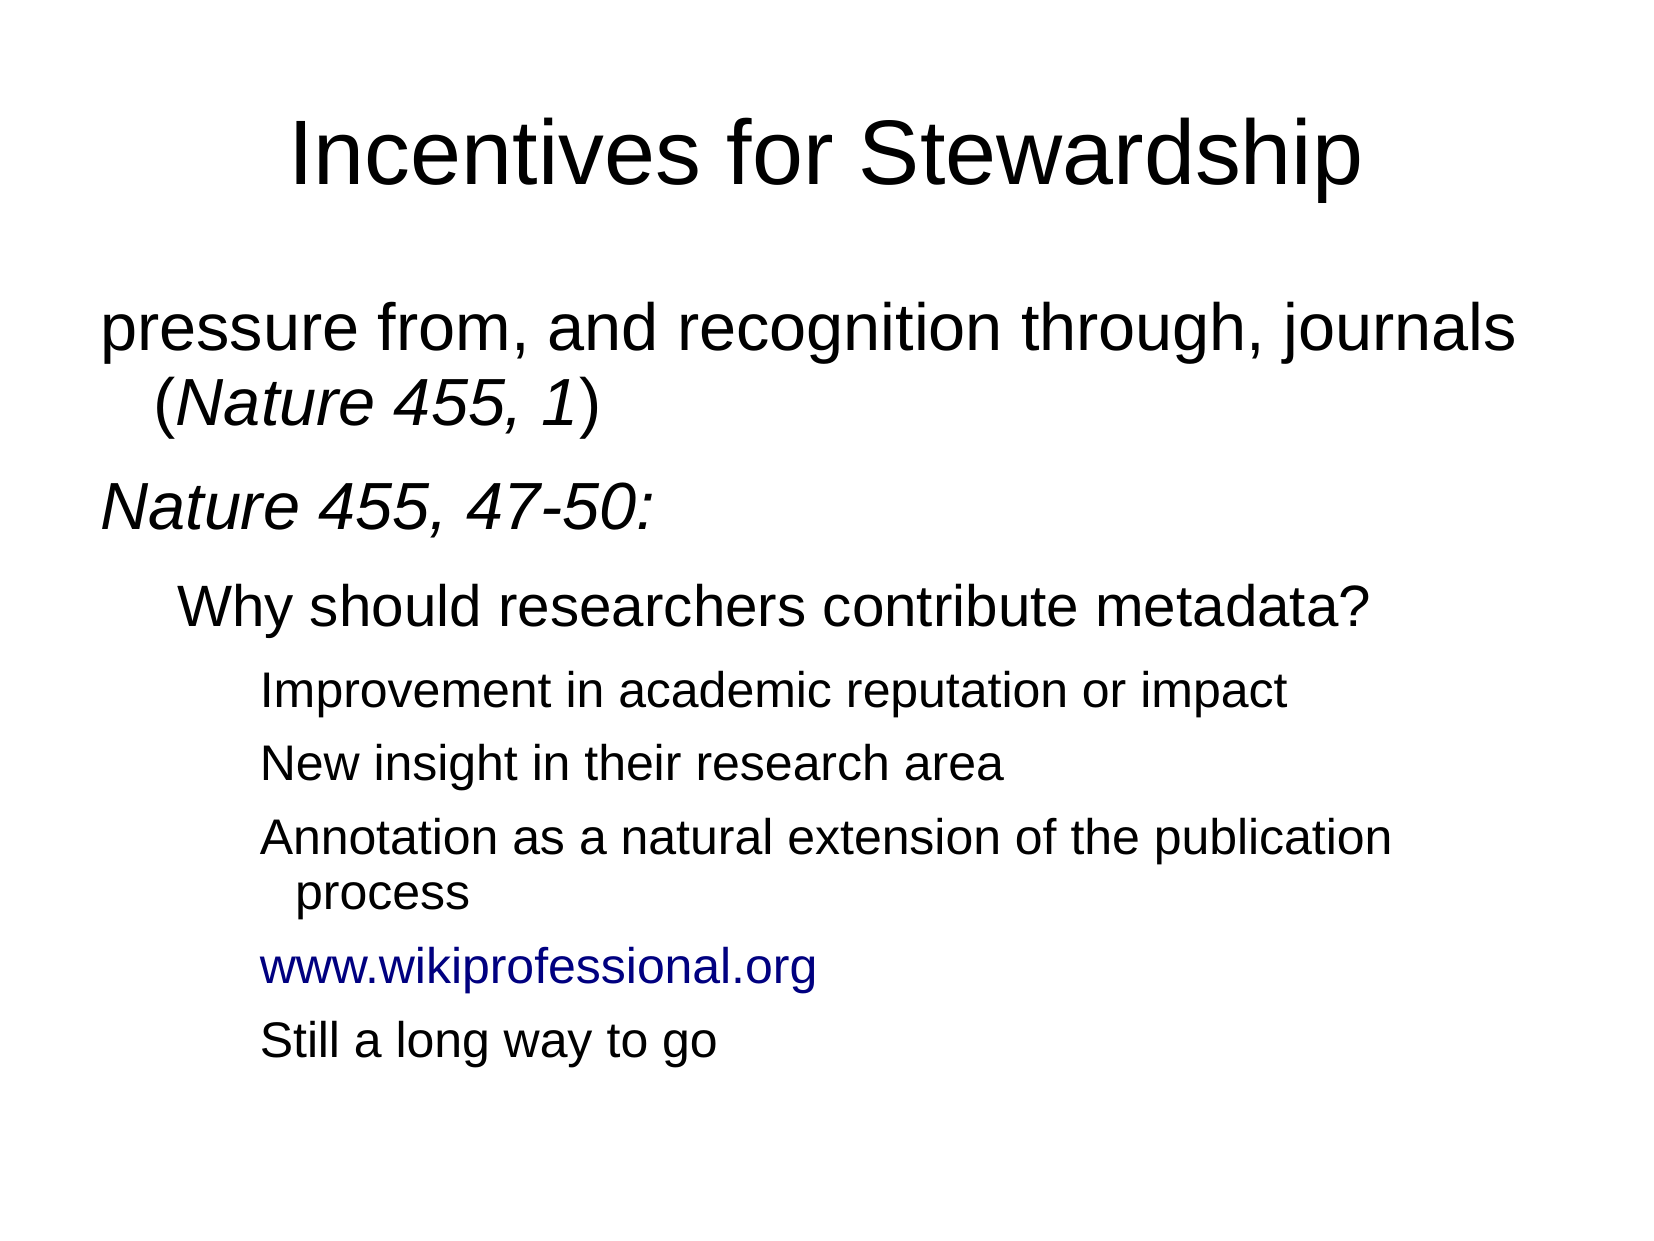

# Incentives for Stewardship
pressure from, and recognition through, journals (Nature 455, 1)
Nature 455, 47-50:
Why should researchers contribute metadata?
Improvement in academic reputation or impact
New insight in their research area
Annotation as a natural extension of the publication process
www.wikiprofessional.org
Still a long way to go